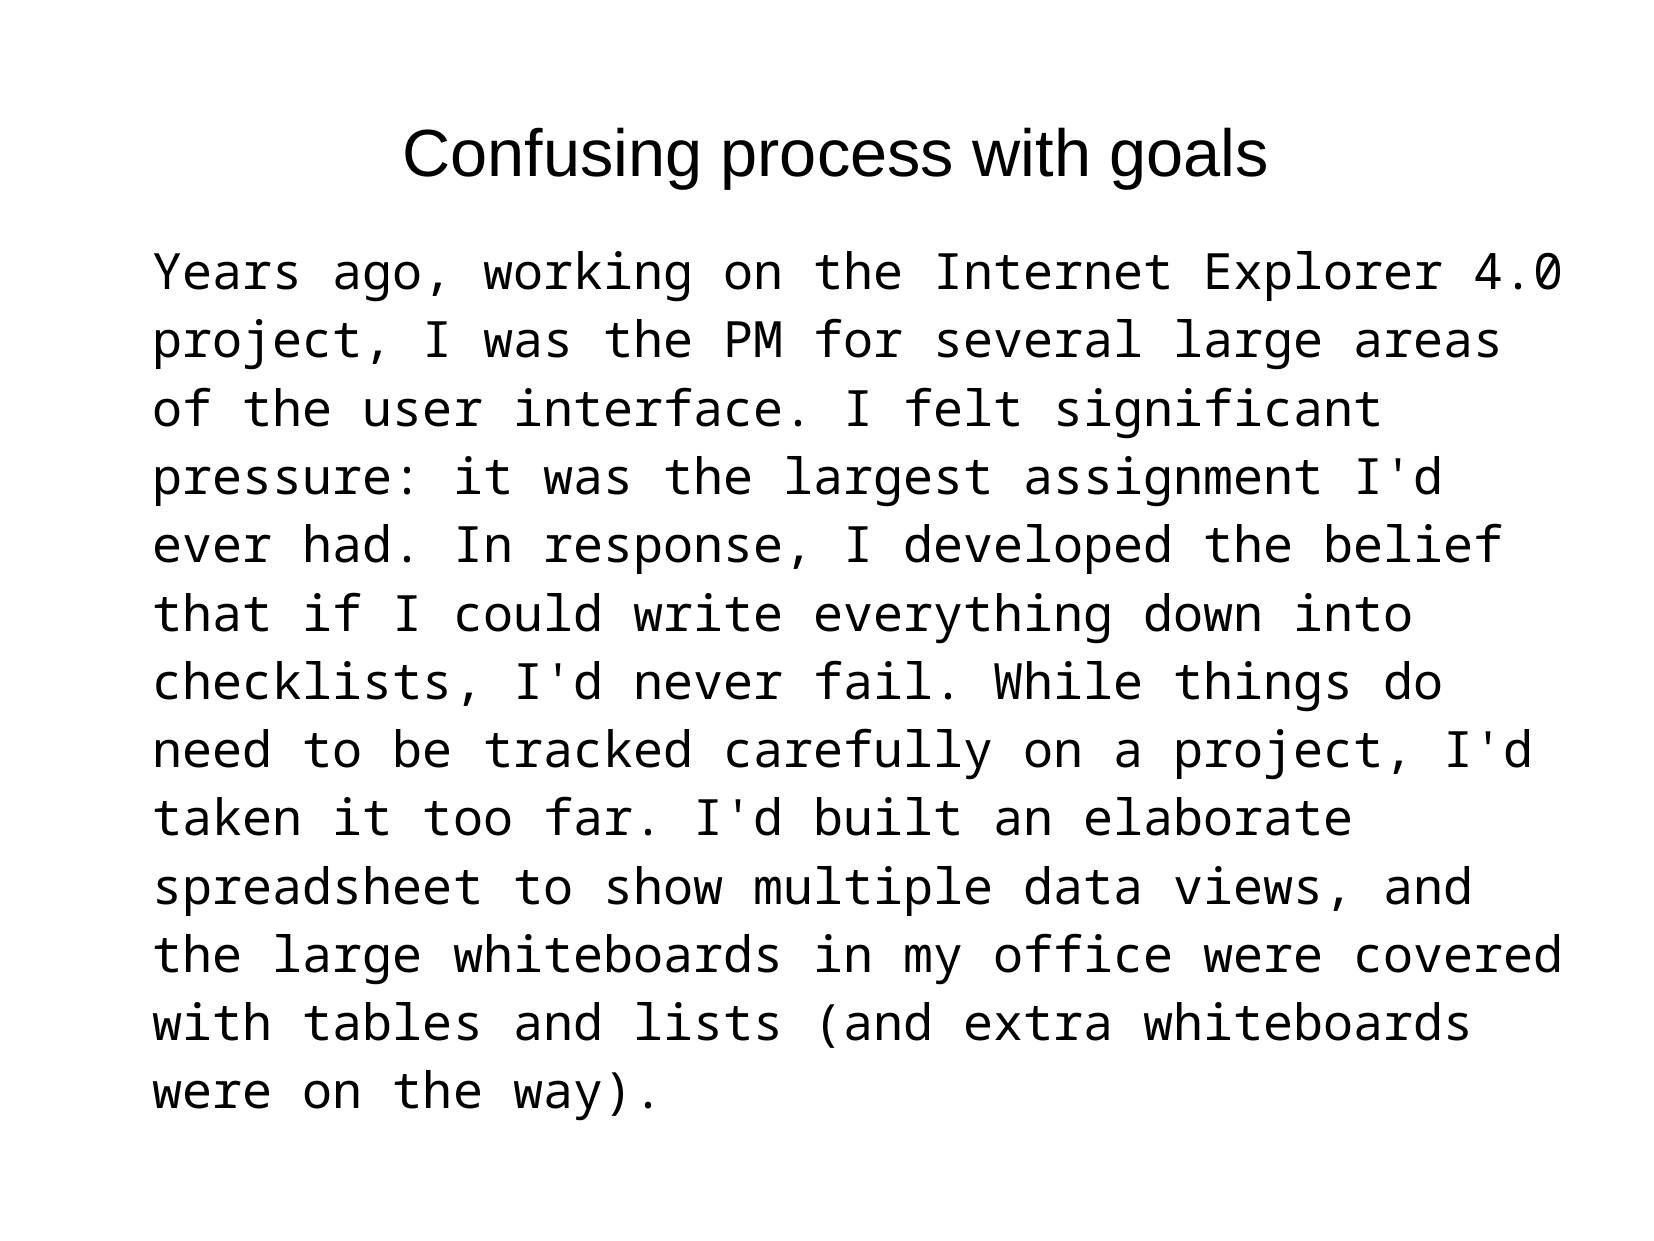

# Confusing process with goals
Years ago, working on the Internet Explorer 4.0 project, I was the PM for several large areas of the user interface. I felt significant pressure: it was the largest assignment I'd ever had. In response, I developed the belief that if I could write everything down into checklists, I'd never fail. While things do need to be tracked carefully on a project, I'd taken it too far. I'd built an elaborate spreadsheet to show multiple data views, and the large whiteboards in my office were covered with tables and lists (and extra whiteboards were on the way).